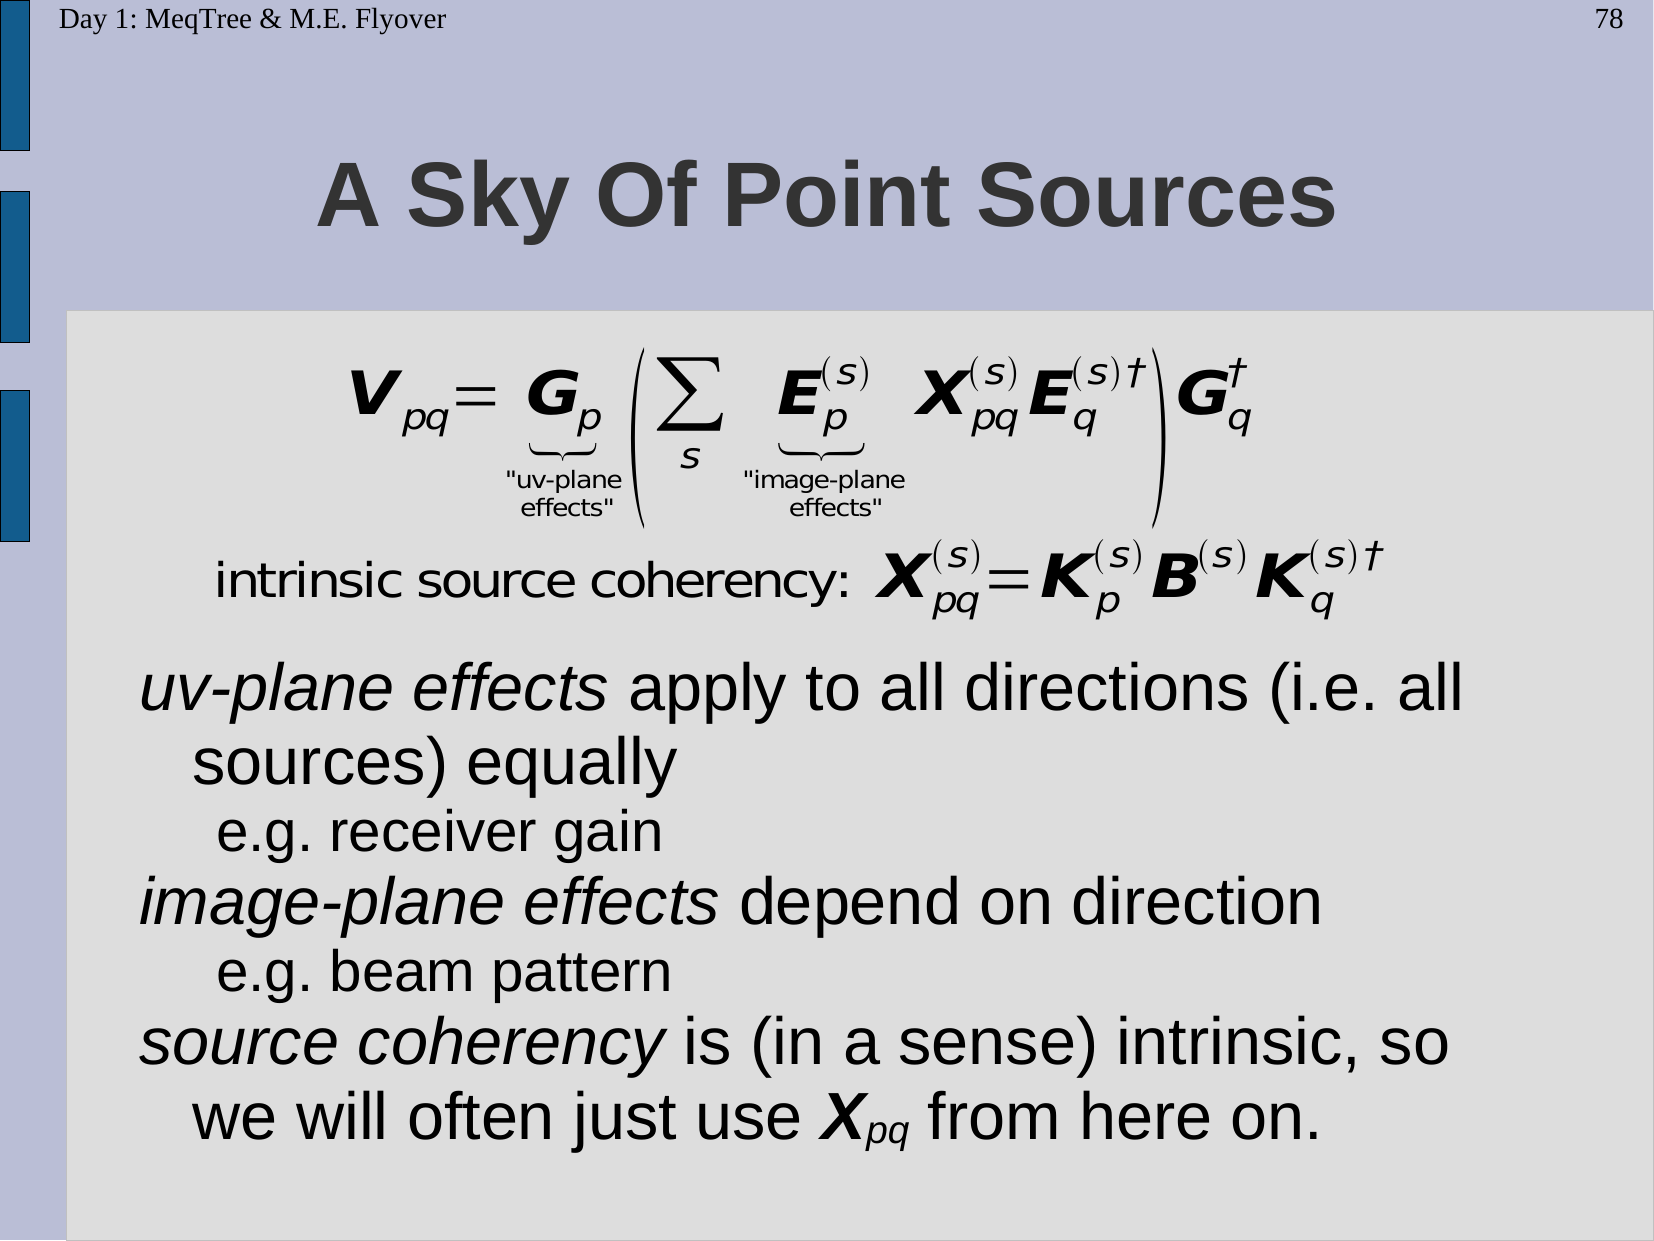

Day 1: MeqTree & M.E. Flyover
78
# A Sky Of Point Sources
uv-plane effects apply to all directions (i.e. all sources) equally
e.g. receiver gain
image-plane effects depend on direction
e.g. beam pattern
source coherency is (in a sense) intrinsic, so we will often just use Xpq from here on.